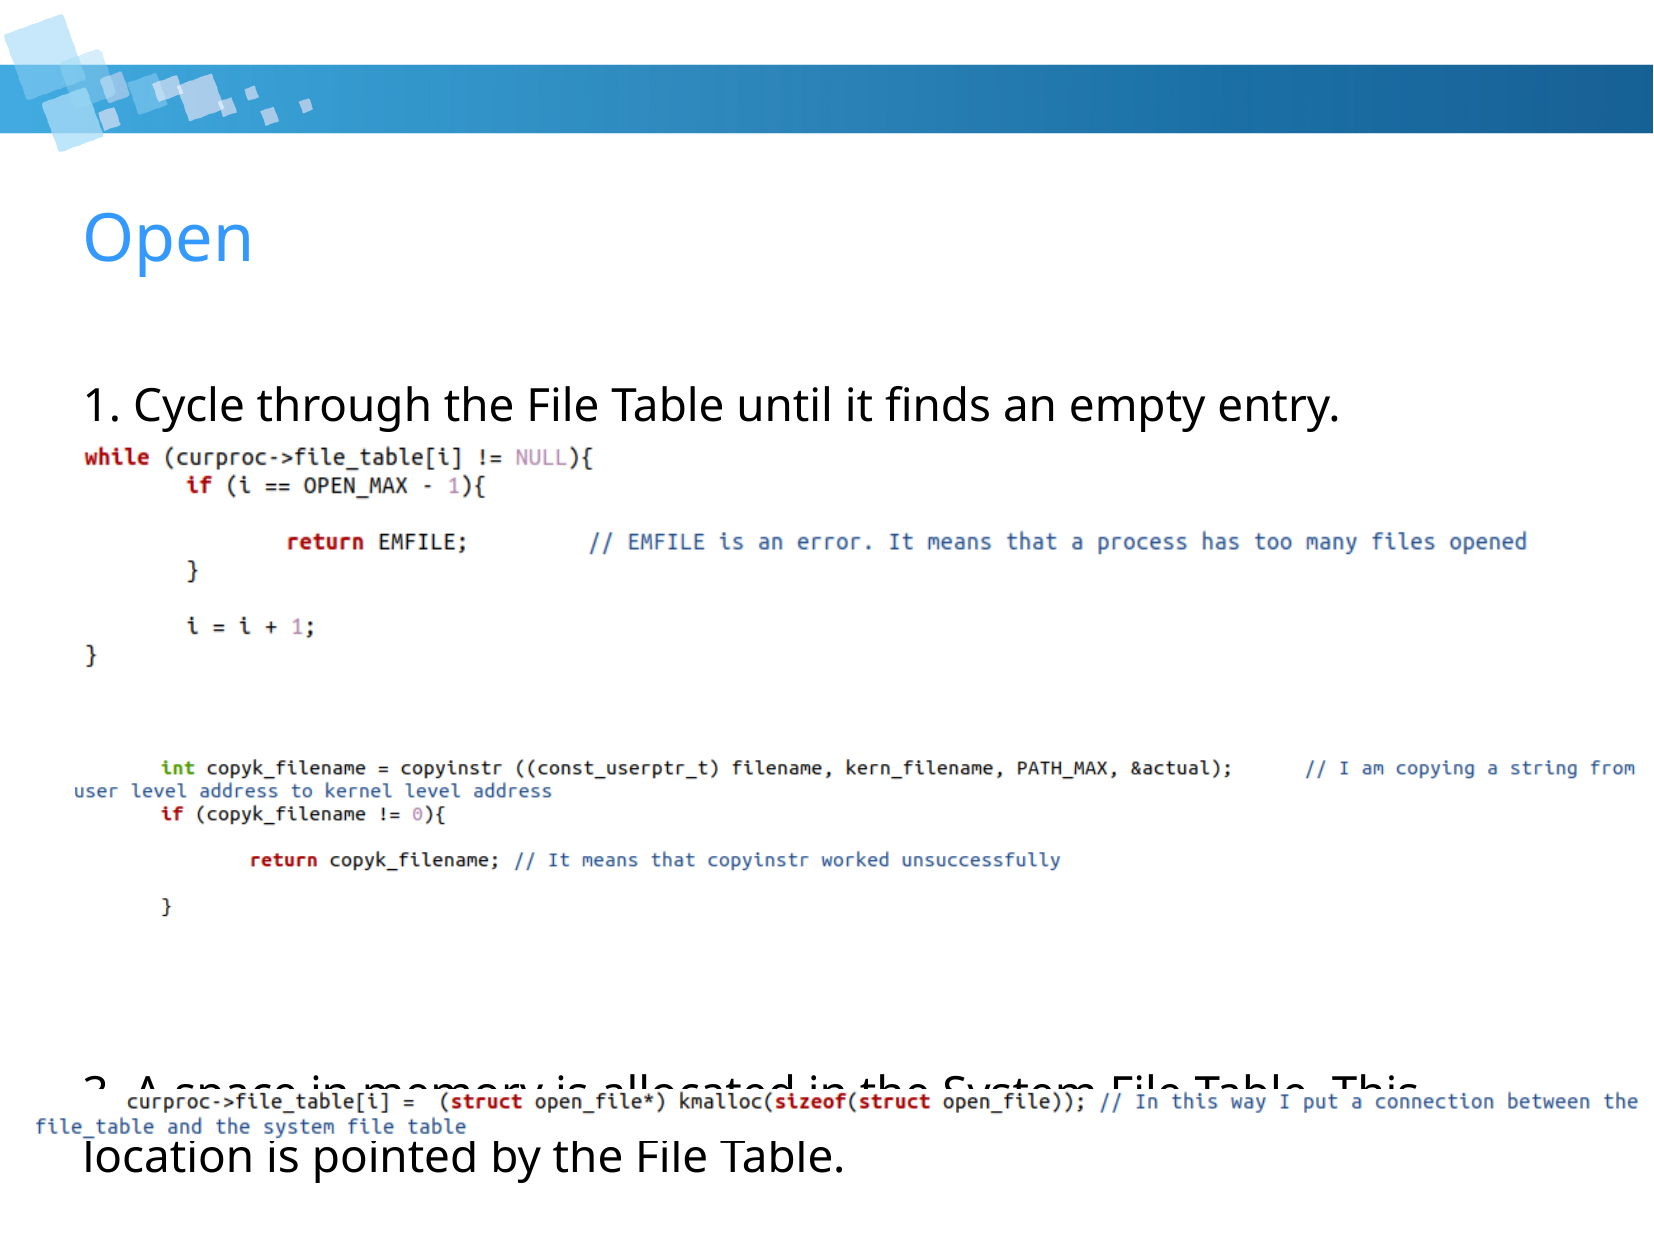

# Open
1. Cycle through the File Table until it finds an empty entry.
2. Convert the filename string from user level to kernel level.
3. A space in memory is allocated in the System File Table. This location is pointed by the File Table.